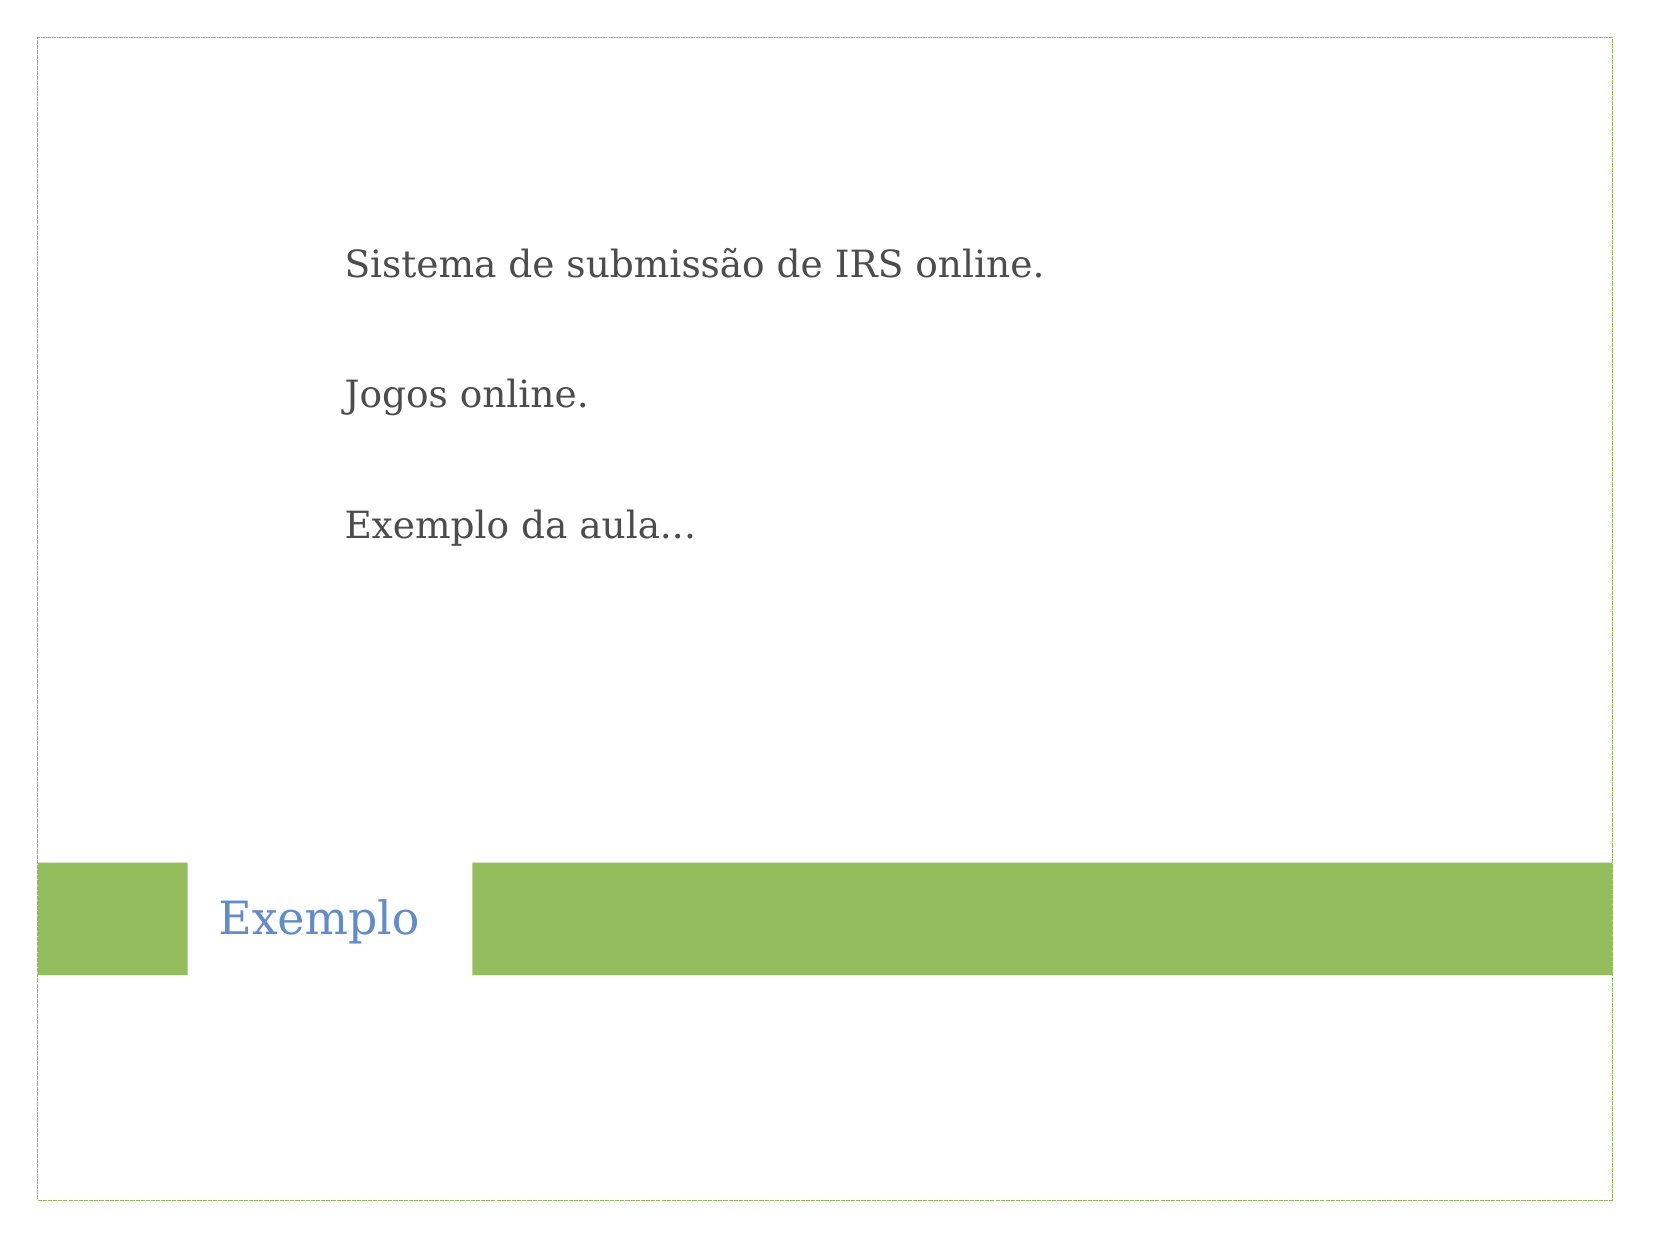

Sistema de submissão de IRS online.
Jogos online.
Exemplo da aula...
Exemplo